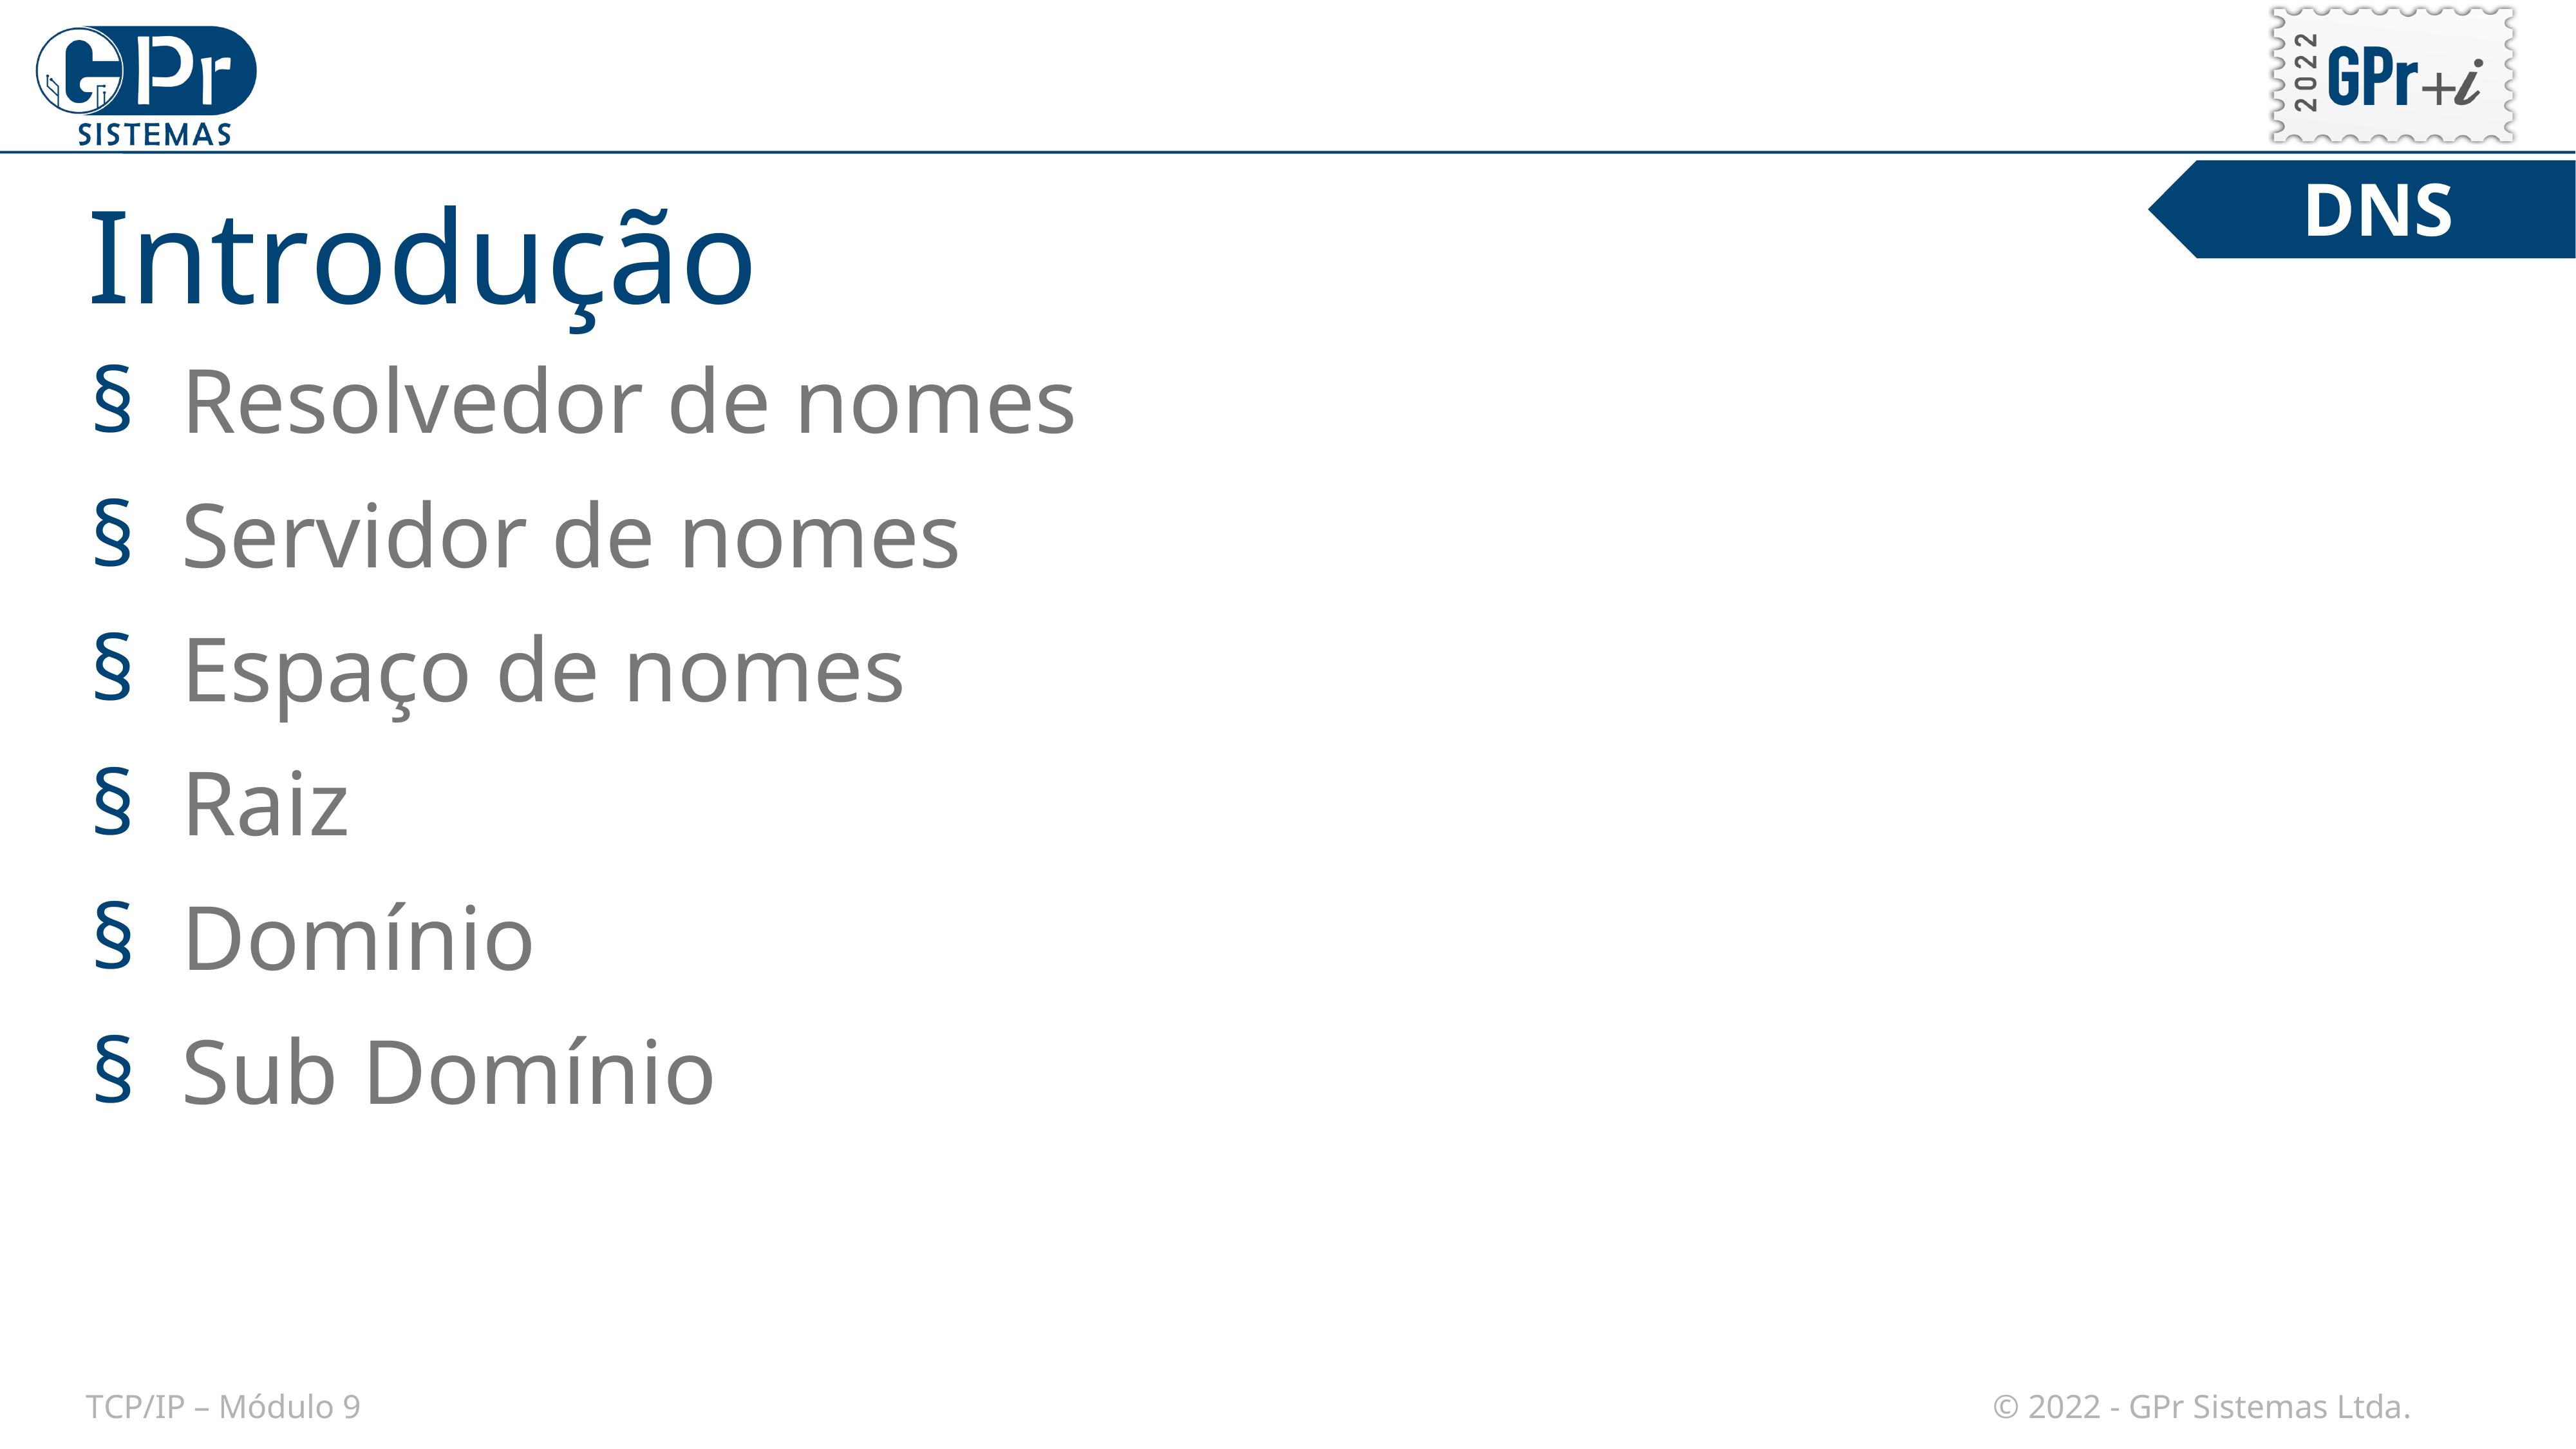

DNS
Introdução
# Resolvedor de nomes
Servidor de nomes
Espaço de nomes
Raiz
Domínio
Sub Domínio